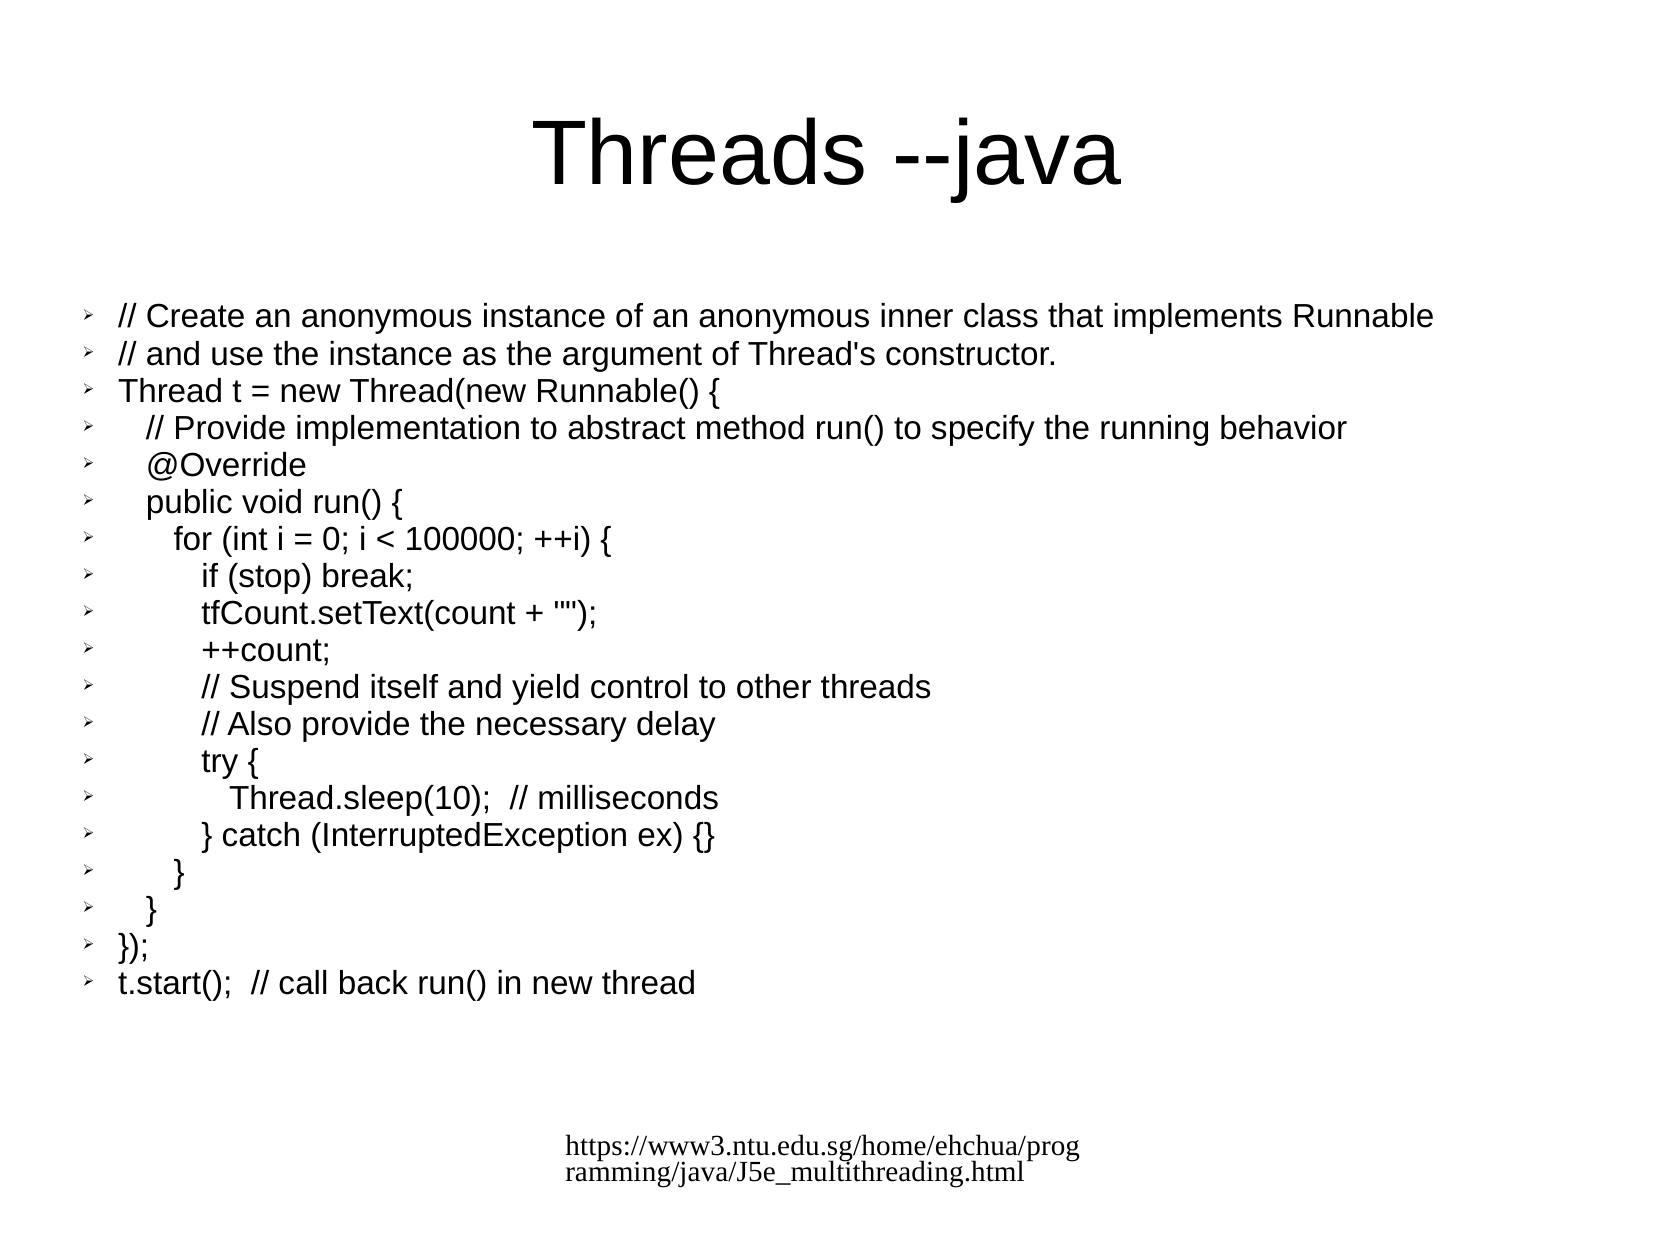

# Threads --java
// Create an anonymous instance of an anonymous inner class that implements Runnable
// and use the instance as the argument of Thread's constructor.
Thread t = new Thread(new Runnable() {
 // Provide implementation to abstract method run() to specify the running behavior
 @Override
 public void run() {
 for (int i = 0; i < 100000; ++i) {
 if (stop) break;
 tfCount.setText(count + "");
 ++count;
 // Suspend itself and yield control to other threads
 // Also provide the necessary delay
 try {
 Thread.sleep(10); // milliseconds
 } catch (InterruptedException ex) {}
 }
 }
});
t.start(); // call back run() in new thread
https://www3.ntu.edu.sg/home/ehchua/programming/java/J5e_multithreading.html